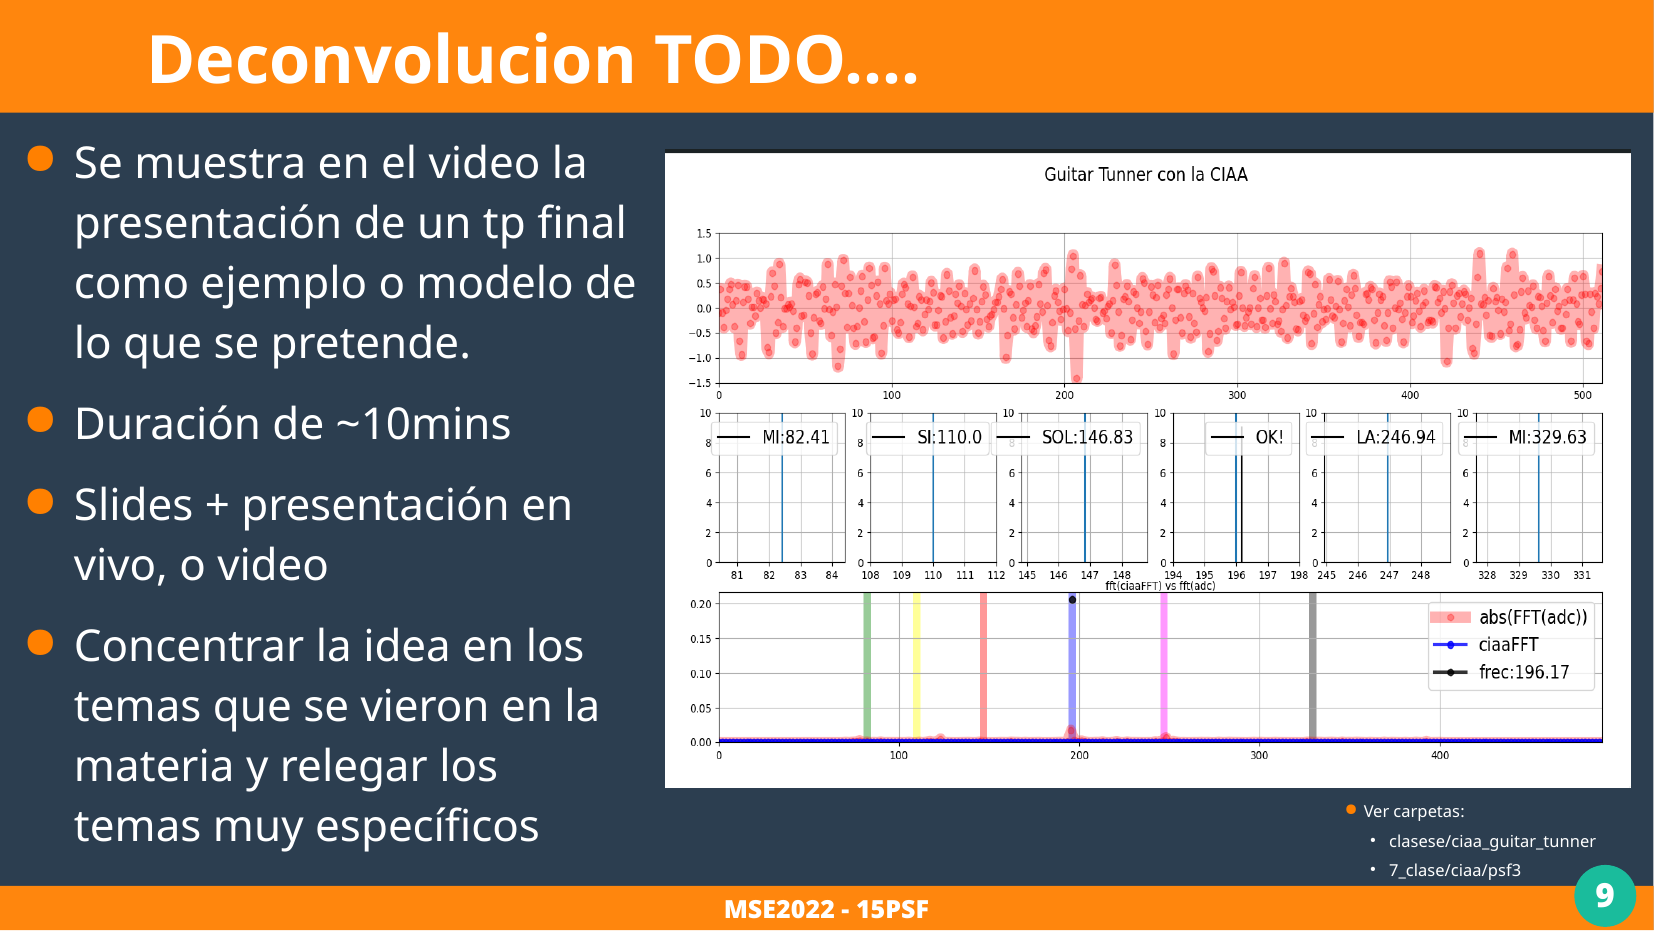

# Deconvolucion TODO….
Se muestra en el video la presentación de un tp final como ejemplo o modelo de lo que se pretende.
Duración de ~10mins
Slides + presentación en vivo, o video
Concentrar la idea en los temas que se vieron en la materia y relegar los temas muy específicos
Ver carpetas:
clasese/ciaa_guitar_tunner
7_clase/ciaa/psf3
MSE2022 - 15PSF